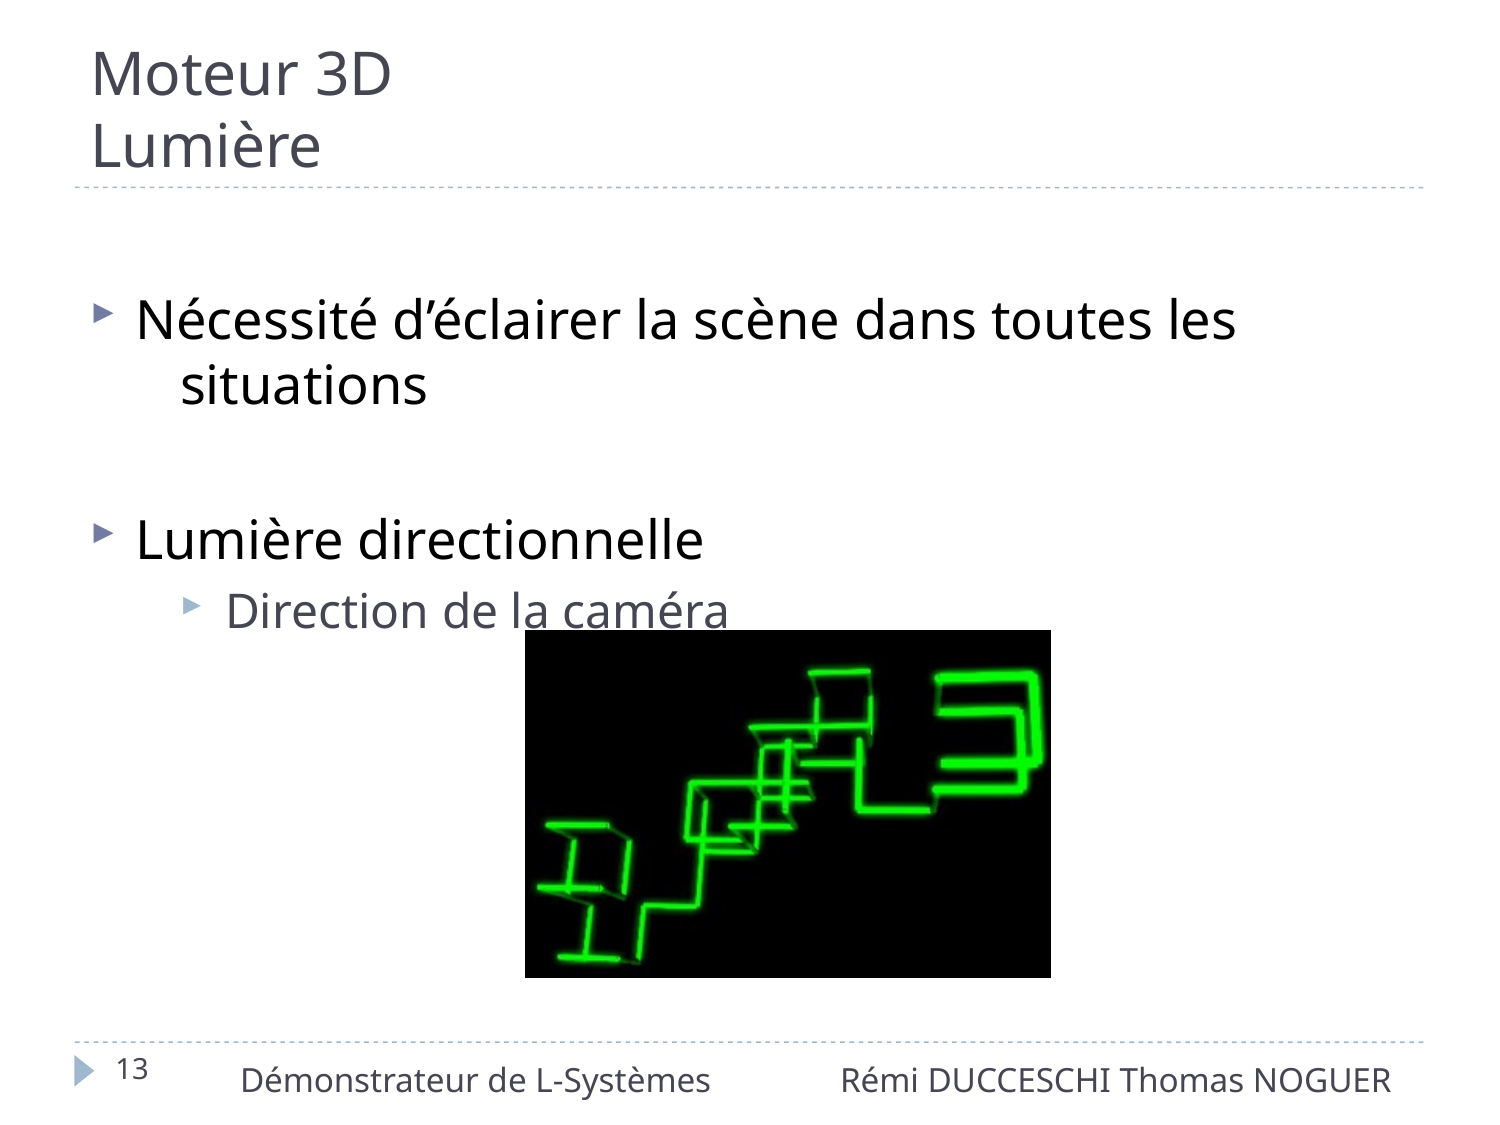

# Moteur 3D Lumière
Nécessité d’éclairer la scène dans toutes les situations
Lumière directionnelle
Direction de la caméra
Démonstrateur de L-Systèmes
Rémi DUCCESCHI Thomas NOGUER